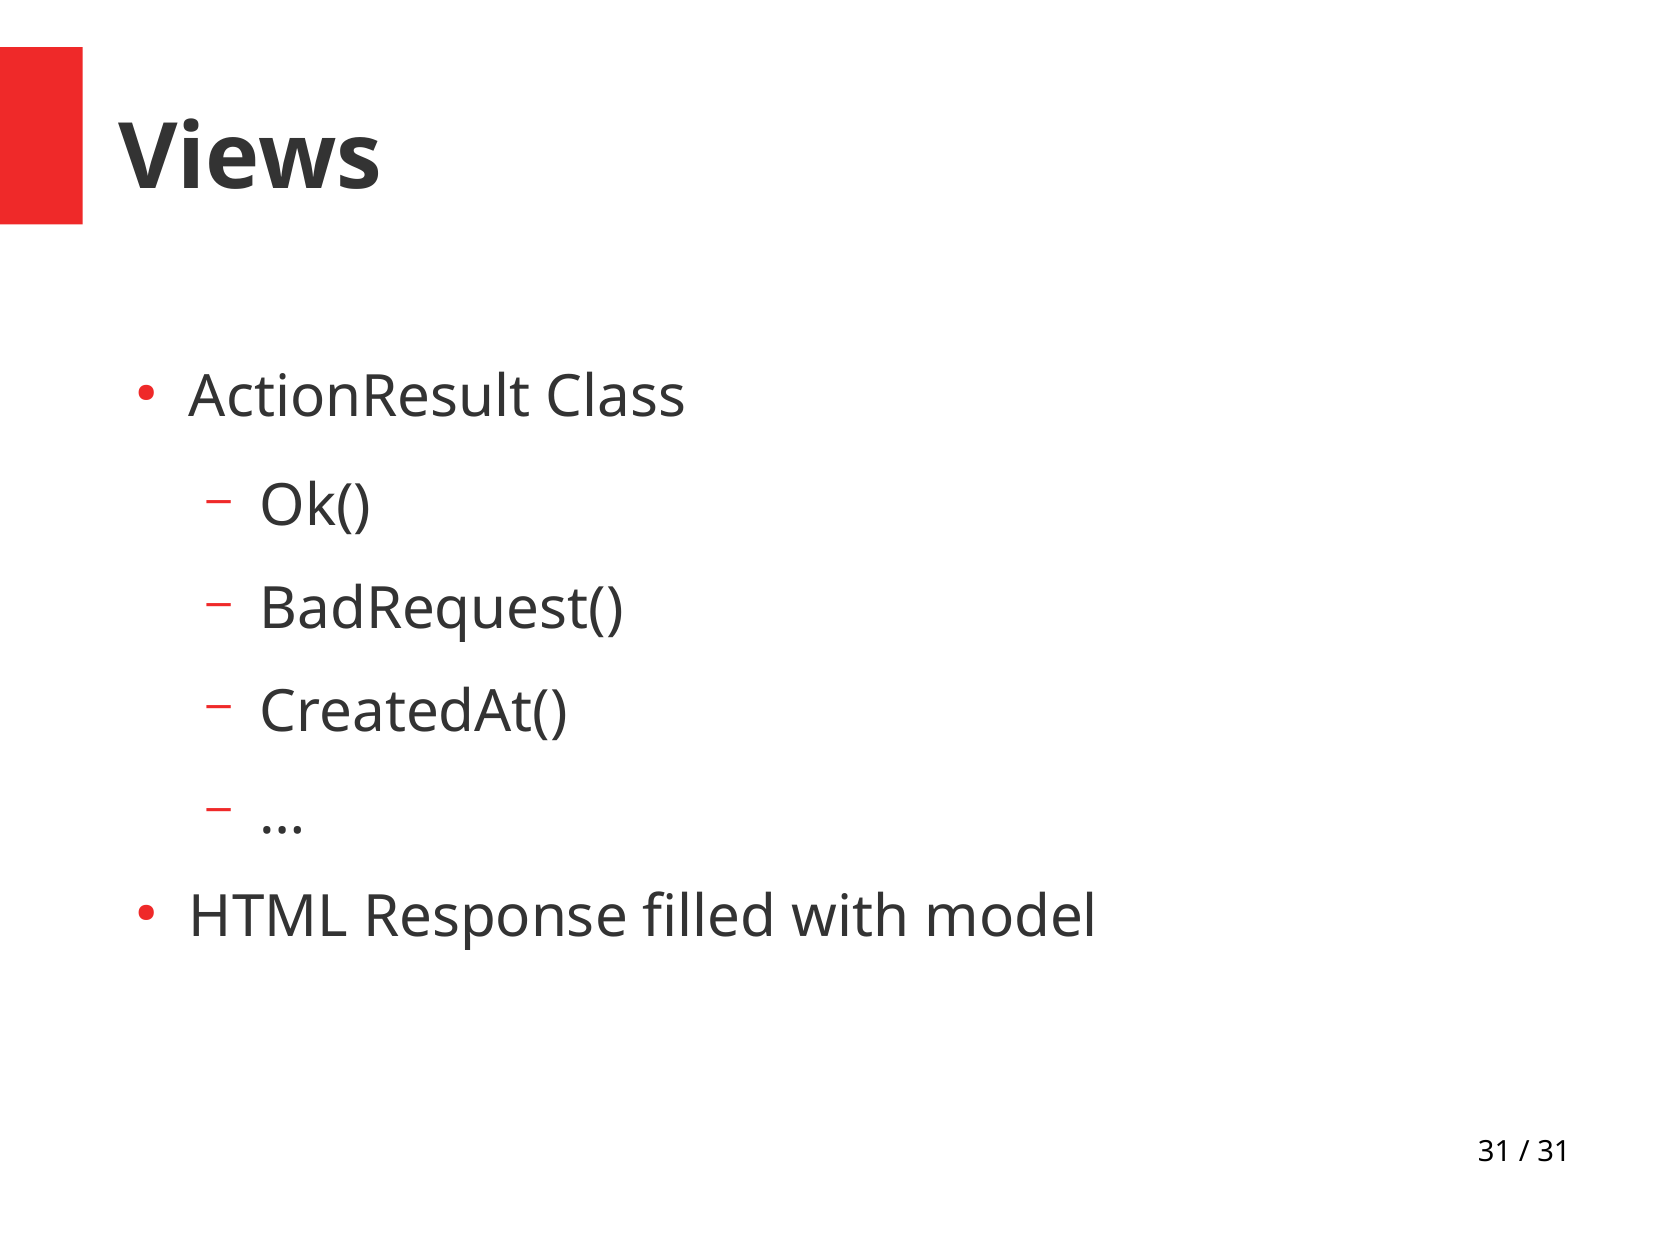

# Views
ActionResult Class
Ok()
BadRequest()
CreatedAt()
…
HTML Response filled with model
31